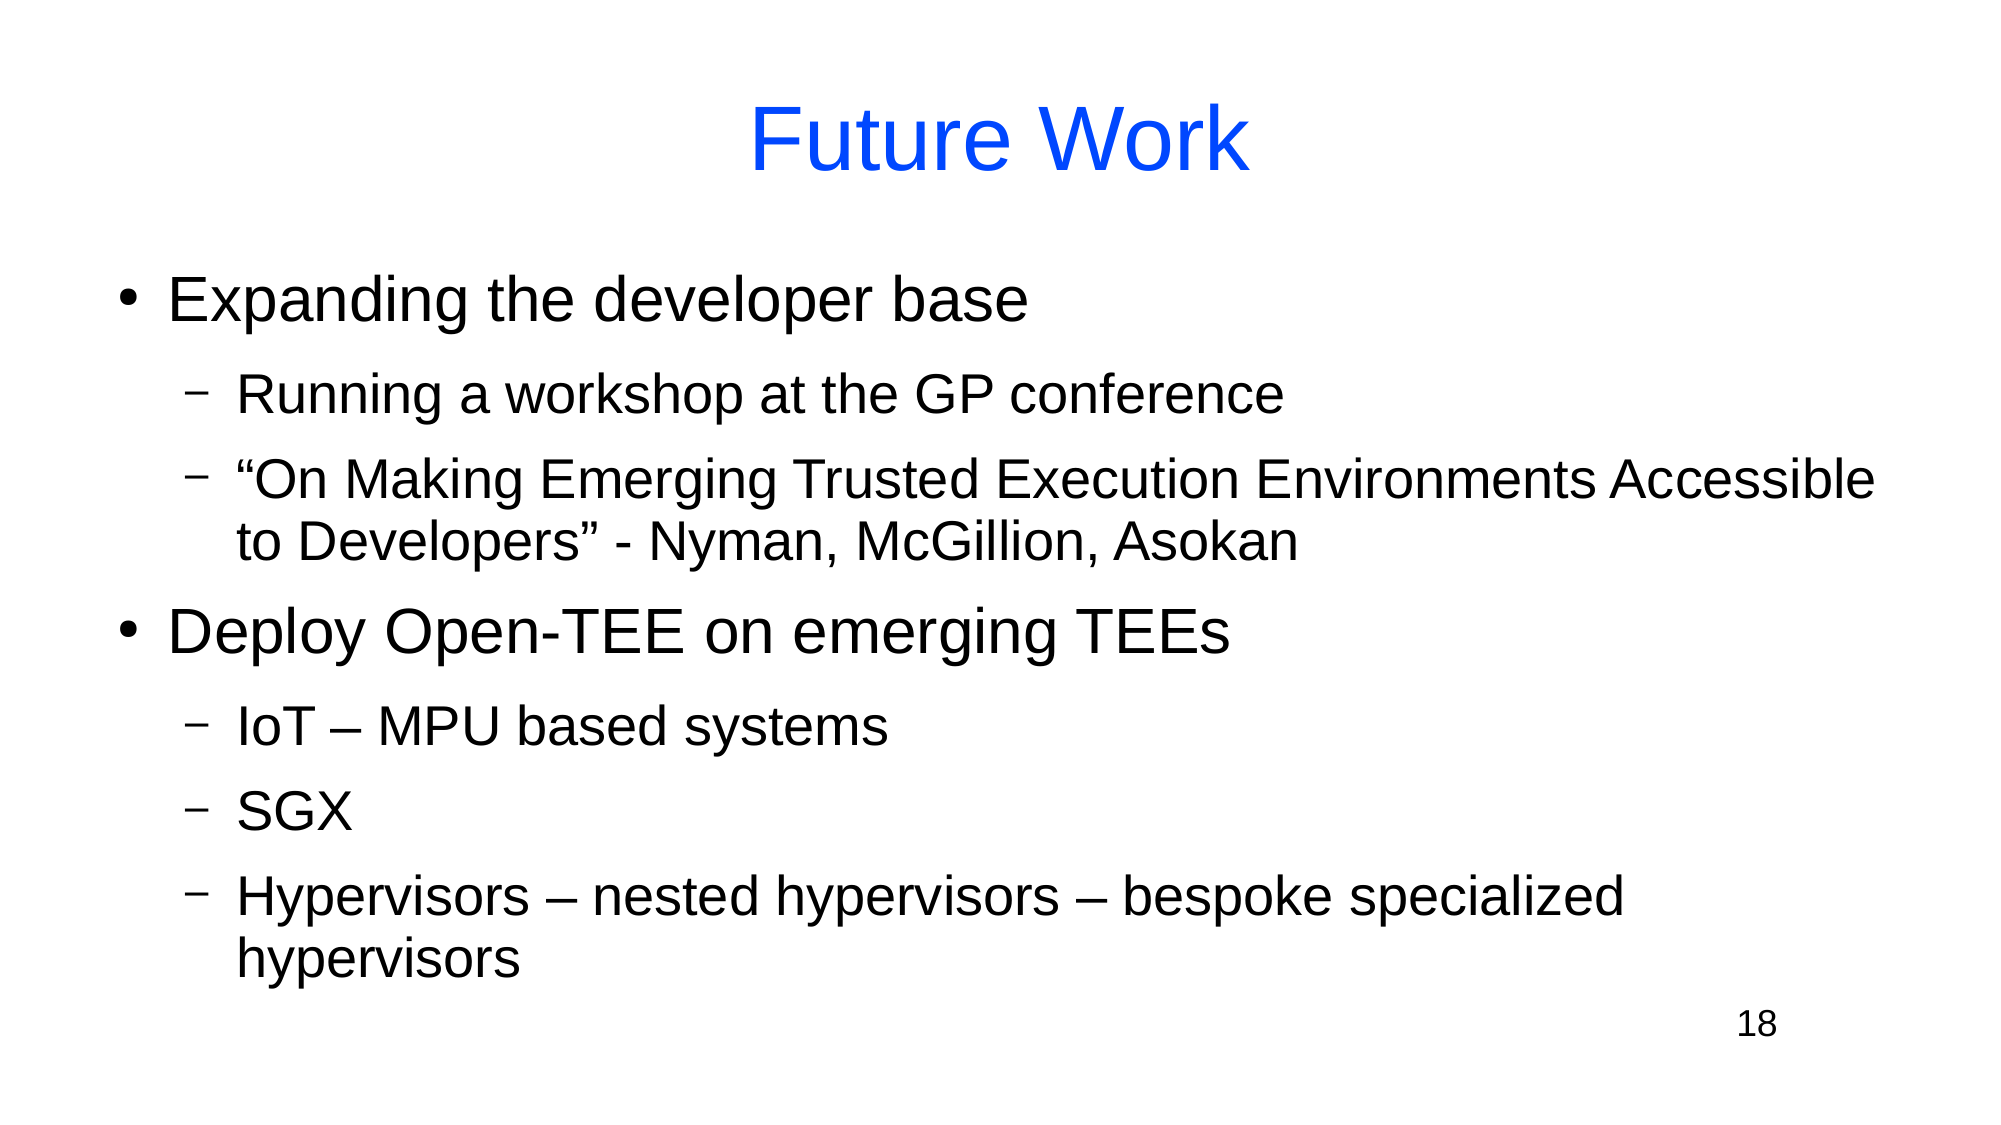

# Future Work
Expanding the developer base
Running a workshop at the GP conference
“On Making Emerging Trusted Execution Environments Accessible to Developers” - Nyman, McGillion, Asokan
Deploy Open-TEE on emerging TEEs
IoT – MPU based systems
SGX
Hypervisors – nested hypervisors – bespoke specialized hypervisors